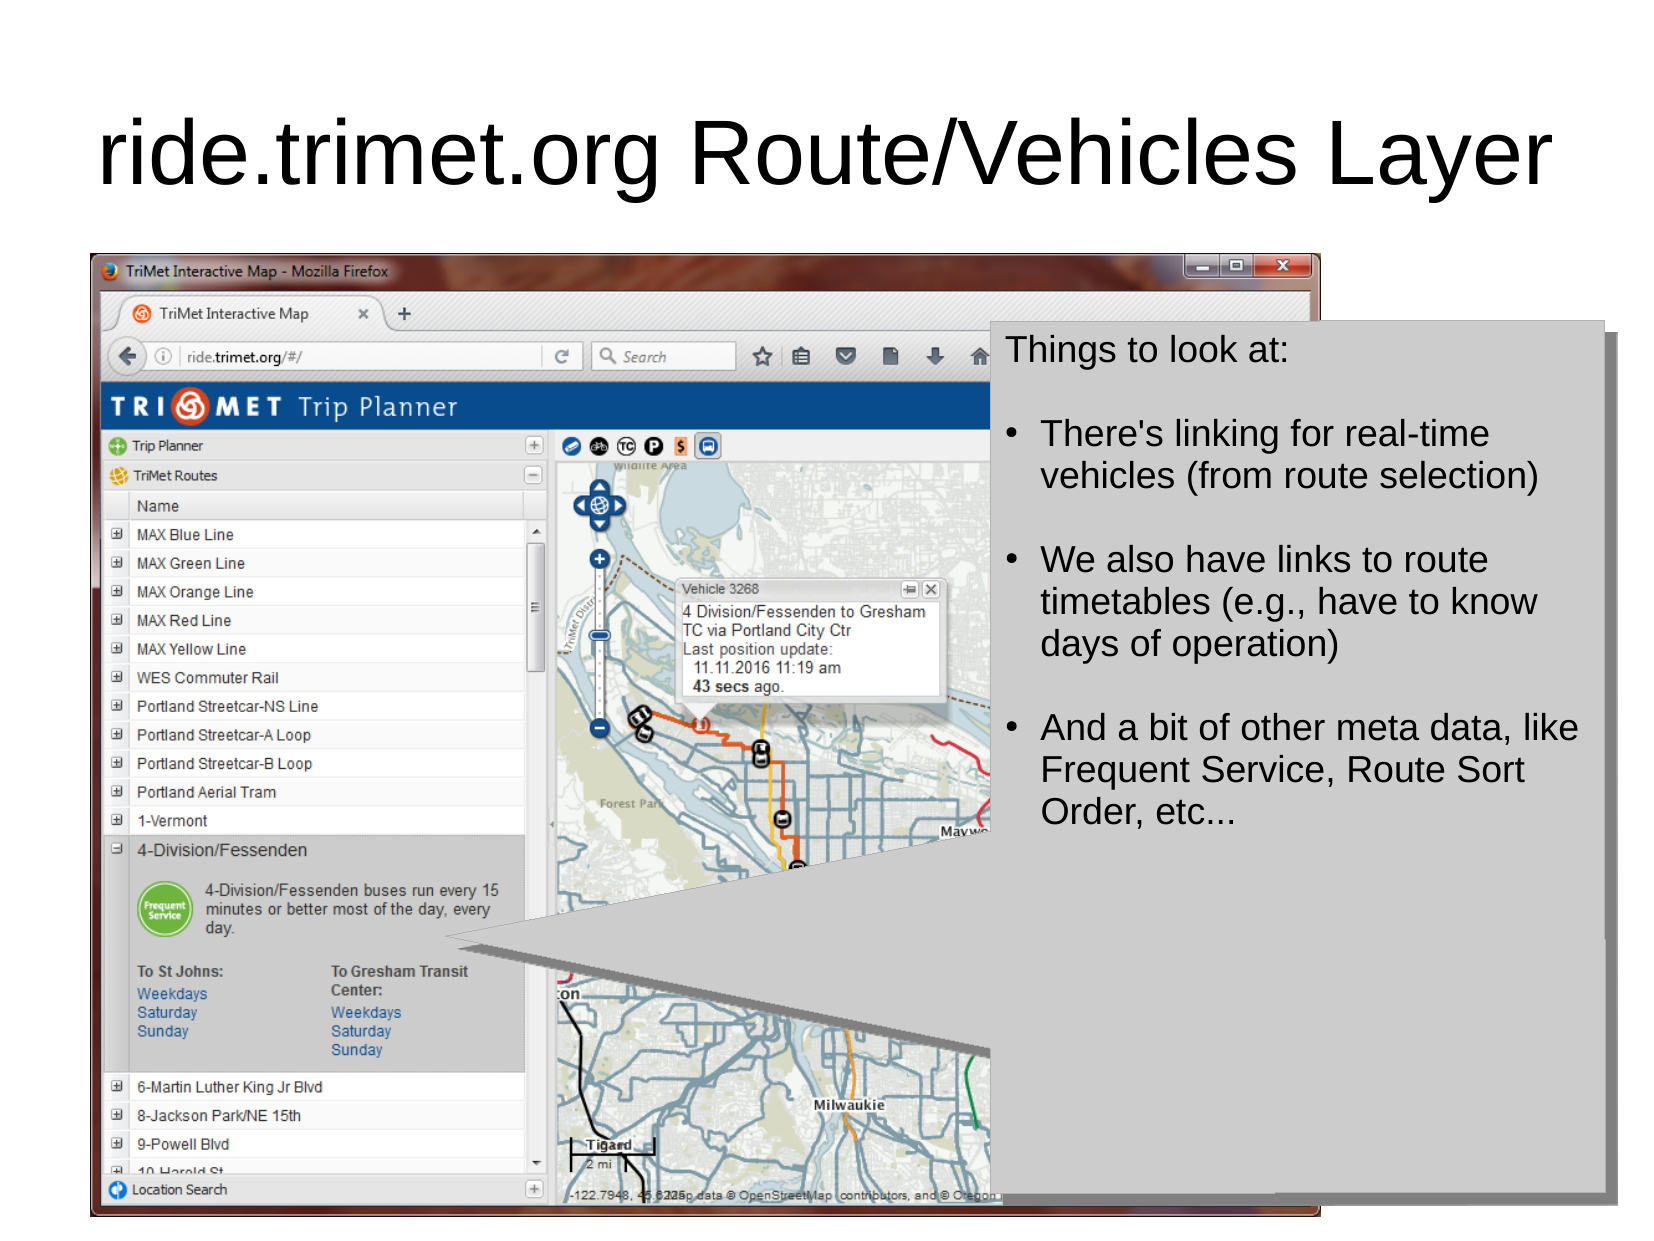

# ride.trimet.org Route/Vehicles Layer
Things to look at:
There's linking for real-time vehicles (from route selection)
We also have links to route timetables (e.g., have to know days of operation)
And a bit of other meta data, like Frequent Service, Route Sort Order, etc...